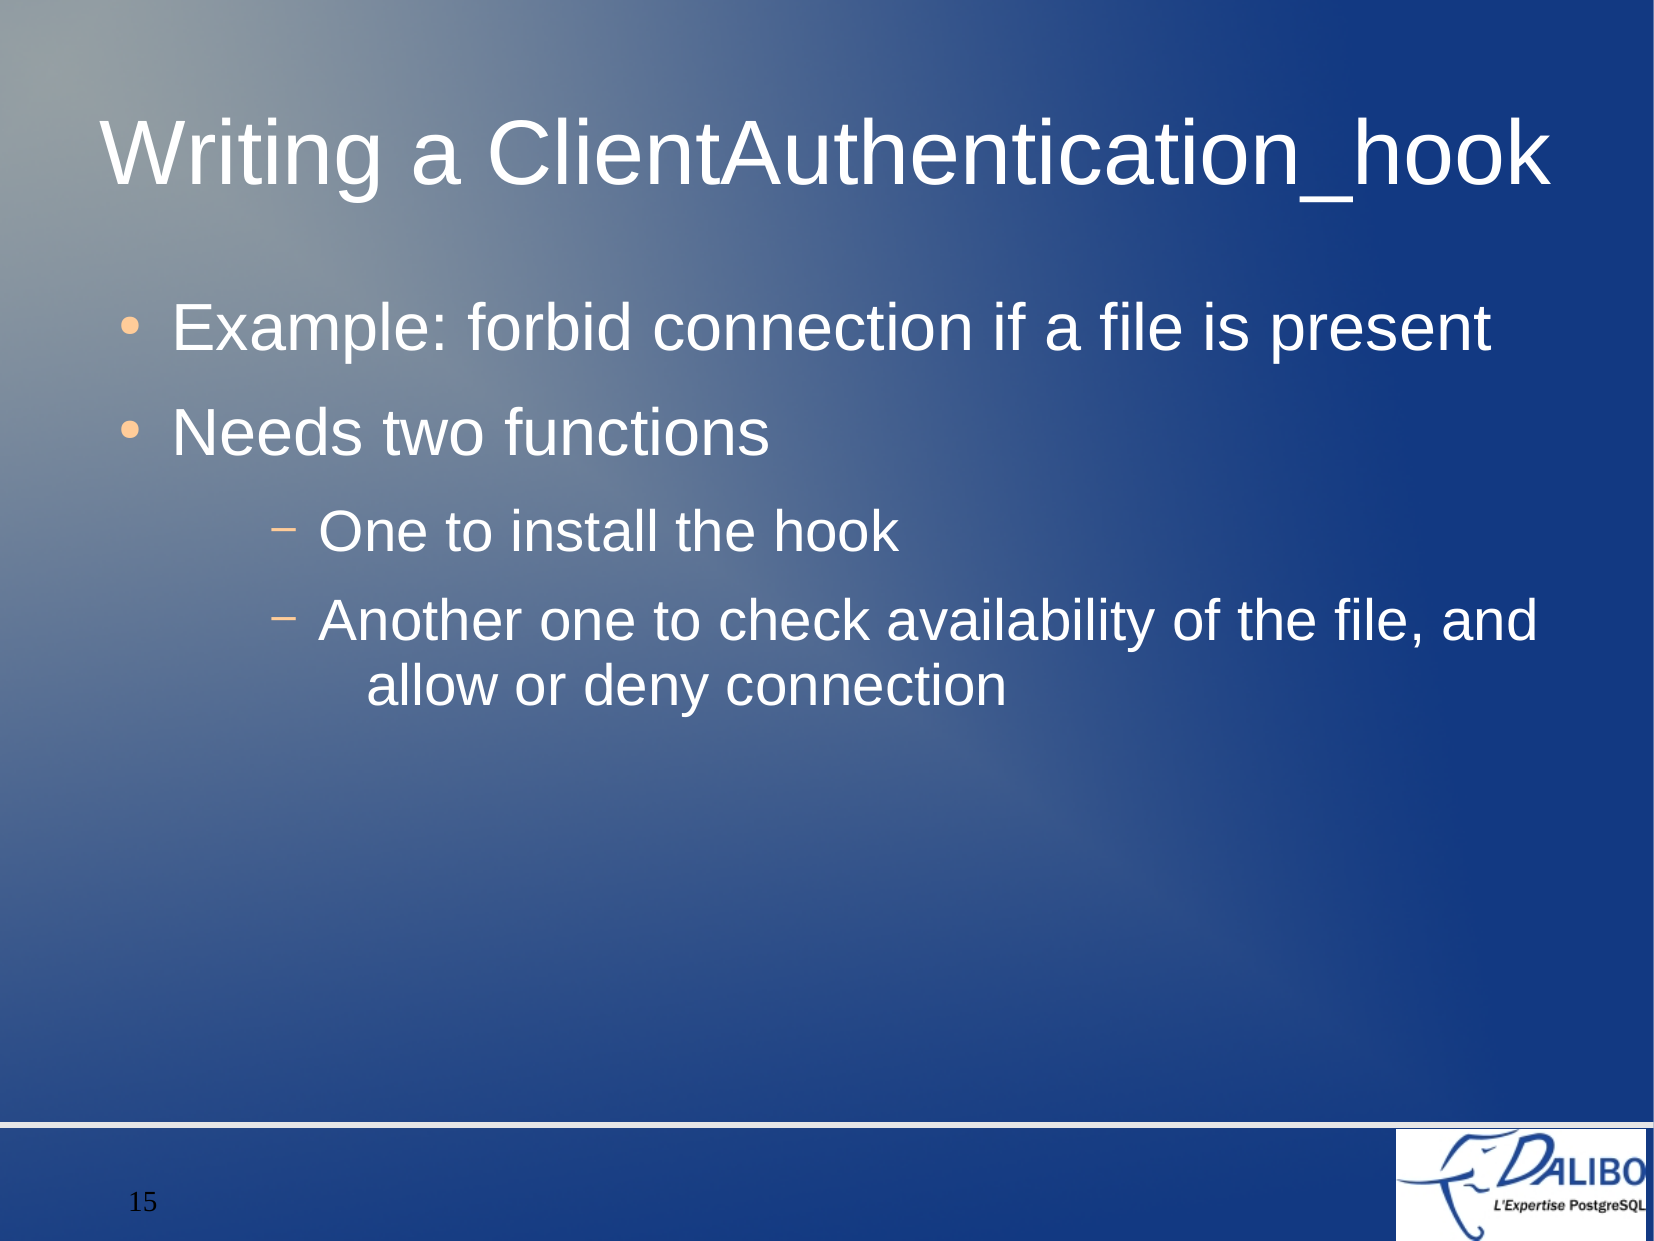

# Writing a ClientAuthentication_hook
Example: forbid connection if a file is present
Needs two functions
One to install the hook
Another one to check availability of the file, and allow or deny connection